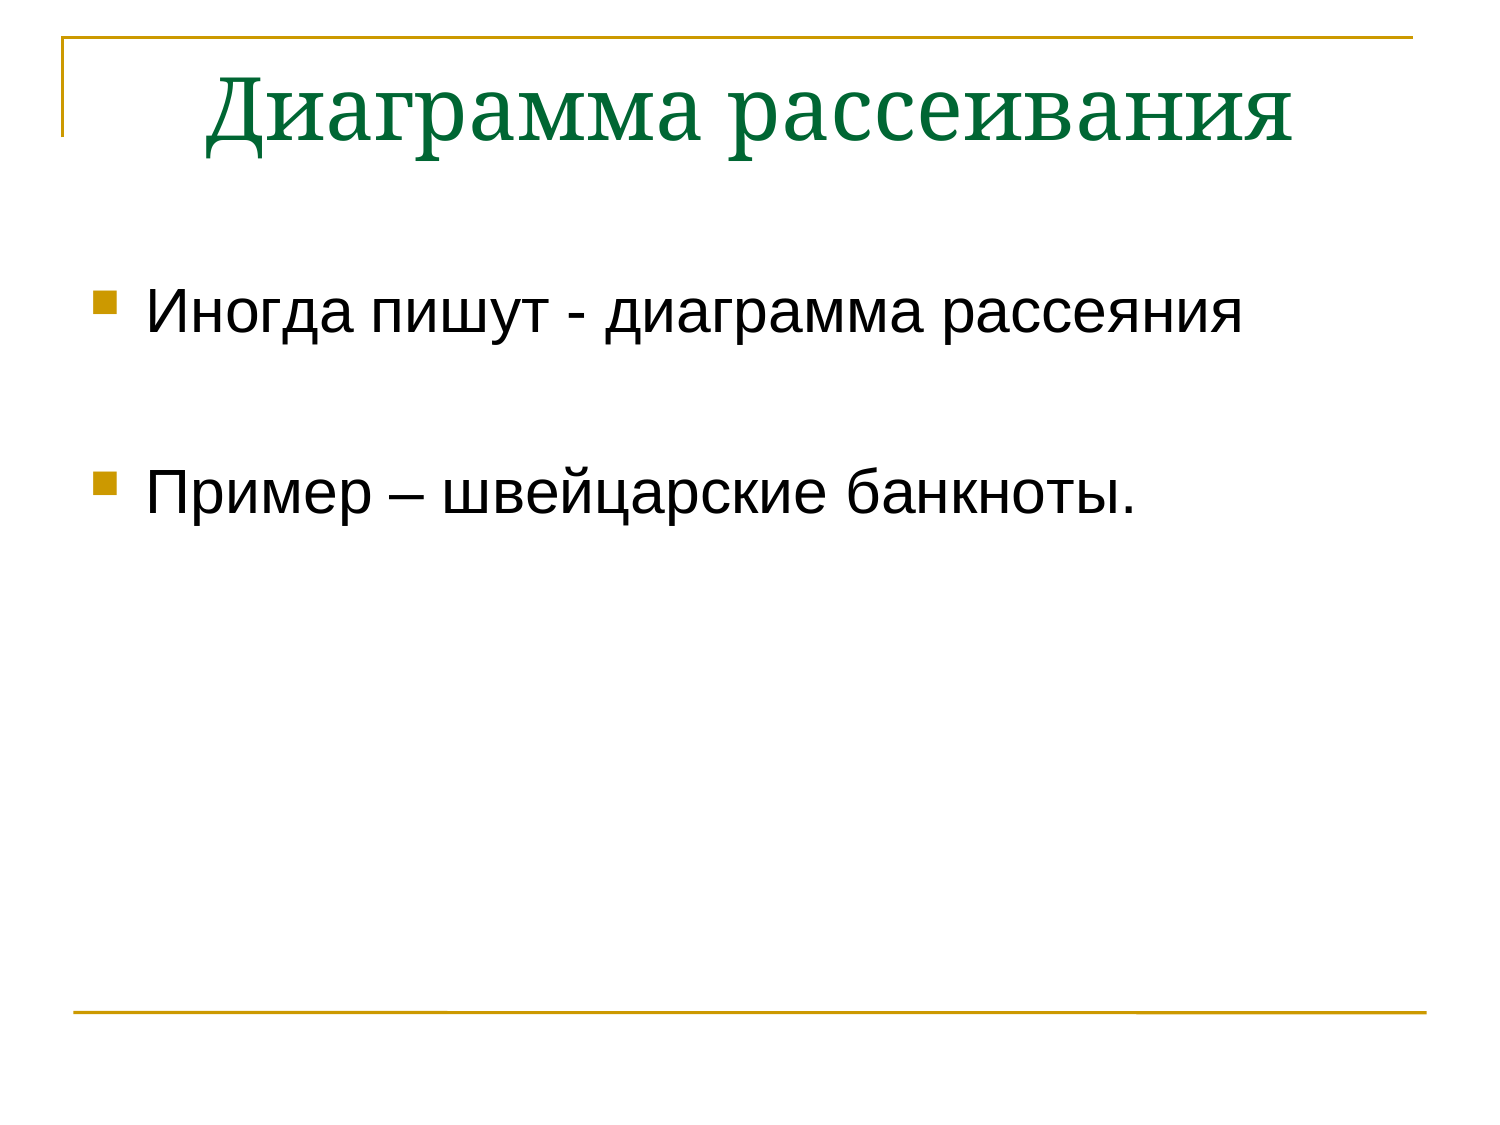

# Диаграмма рассеивания
Иногда пишут - диаграмма рассеяния
Пример – швейцарские банкноты.